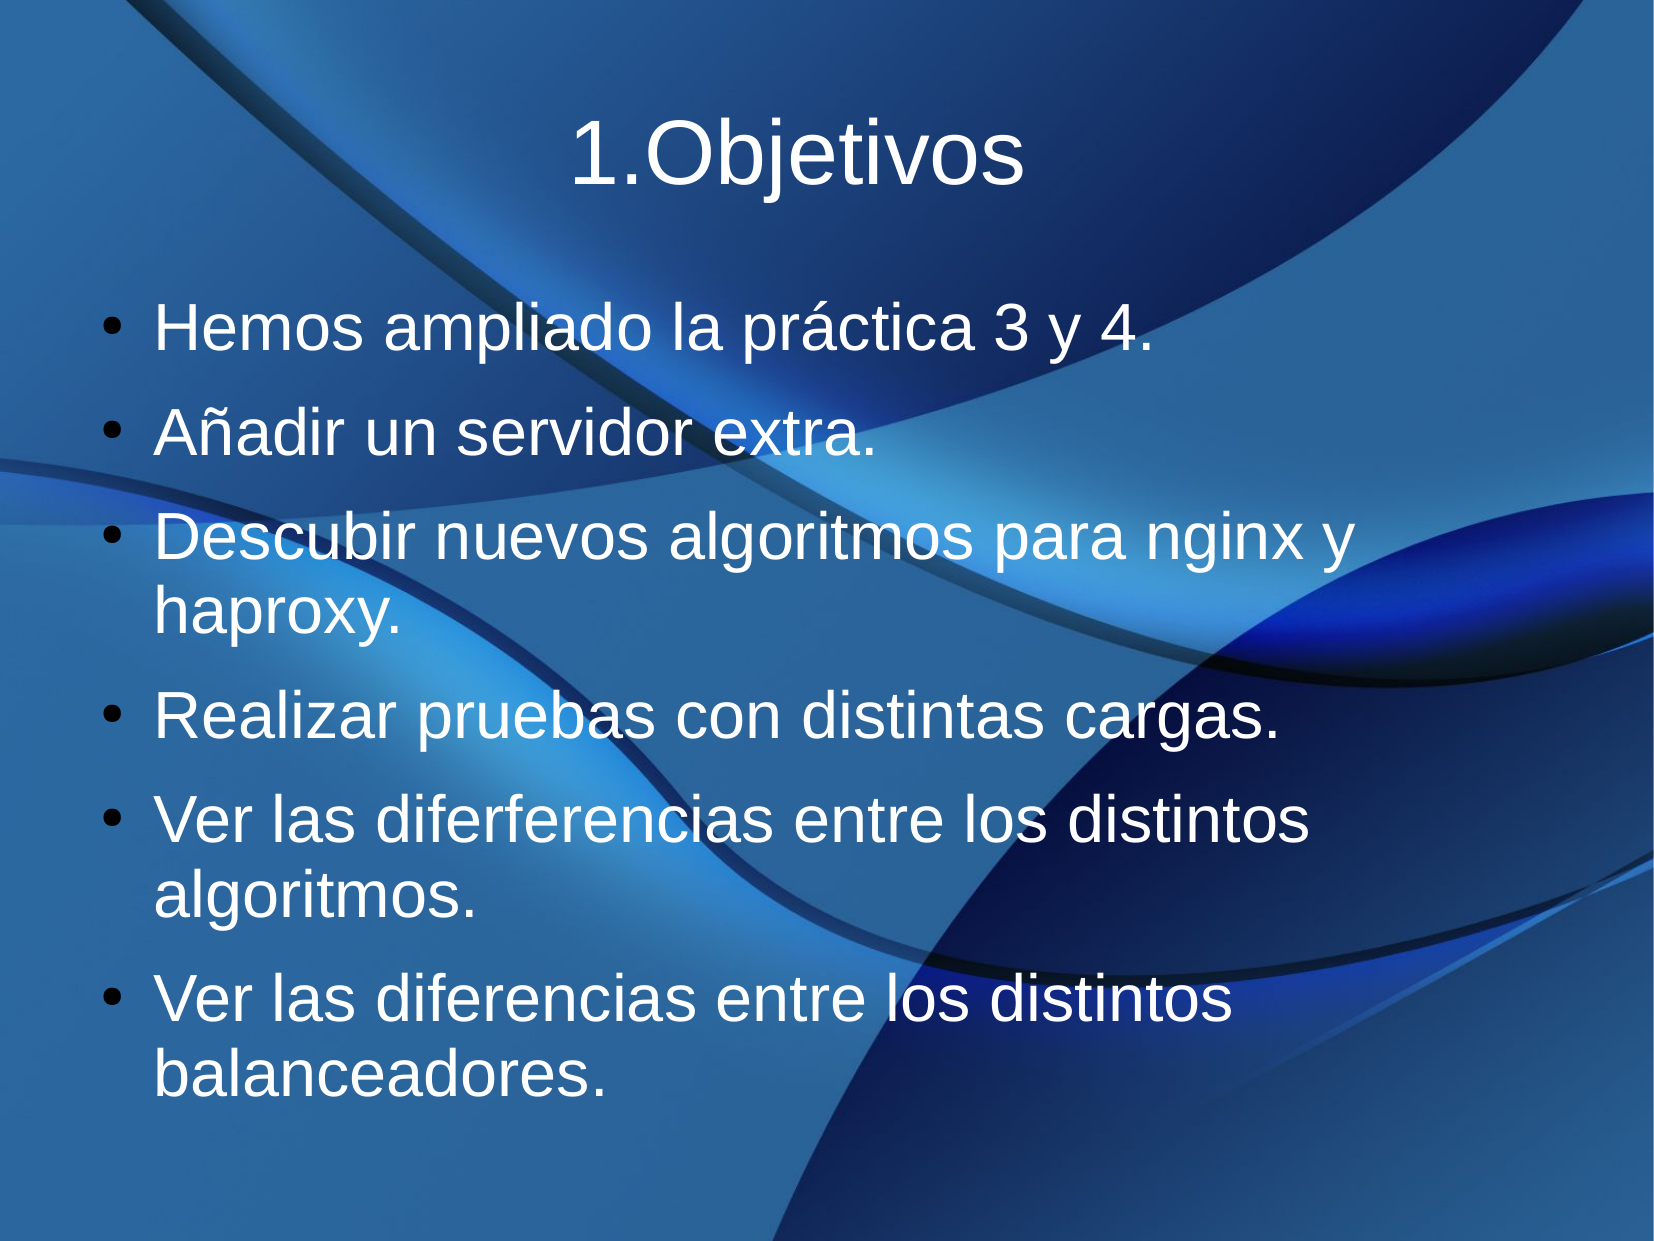

# 1.Objetivos
Hemos ampliado la práctica 3 y 4.
Añadir un servidor extra.
Descubir nuevos algoritmos para nginx y haproxy.
Realizar pruebas con distintas cargas.
Ver las diferferencias entre los distintos algoritmos.
Ver las diferencias entre los distintos balanceadores.